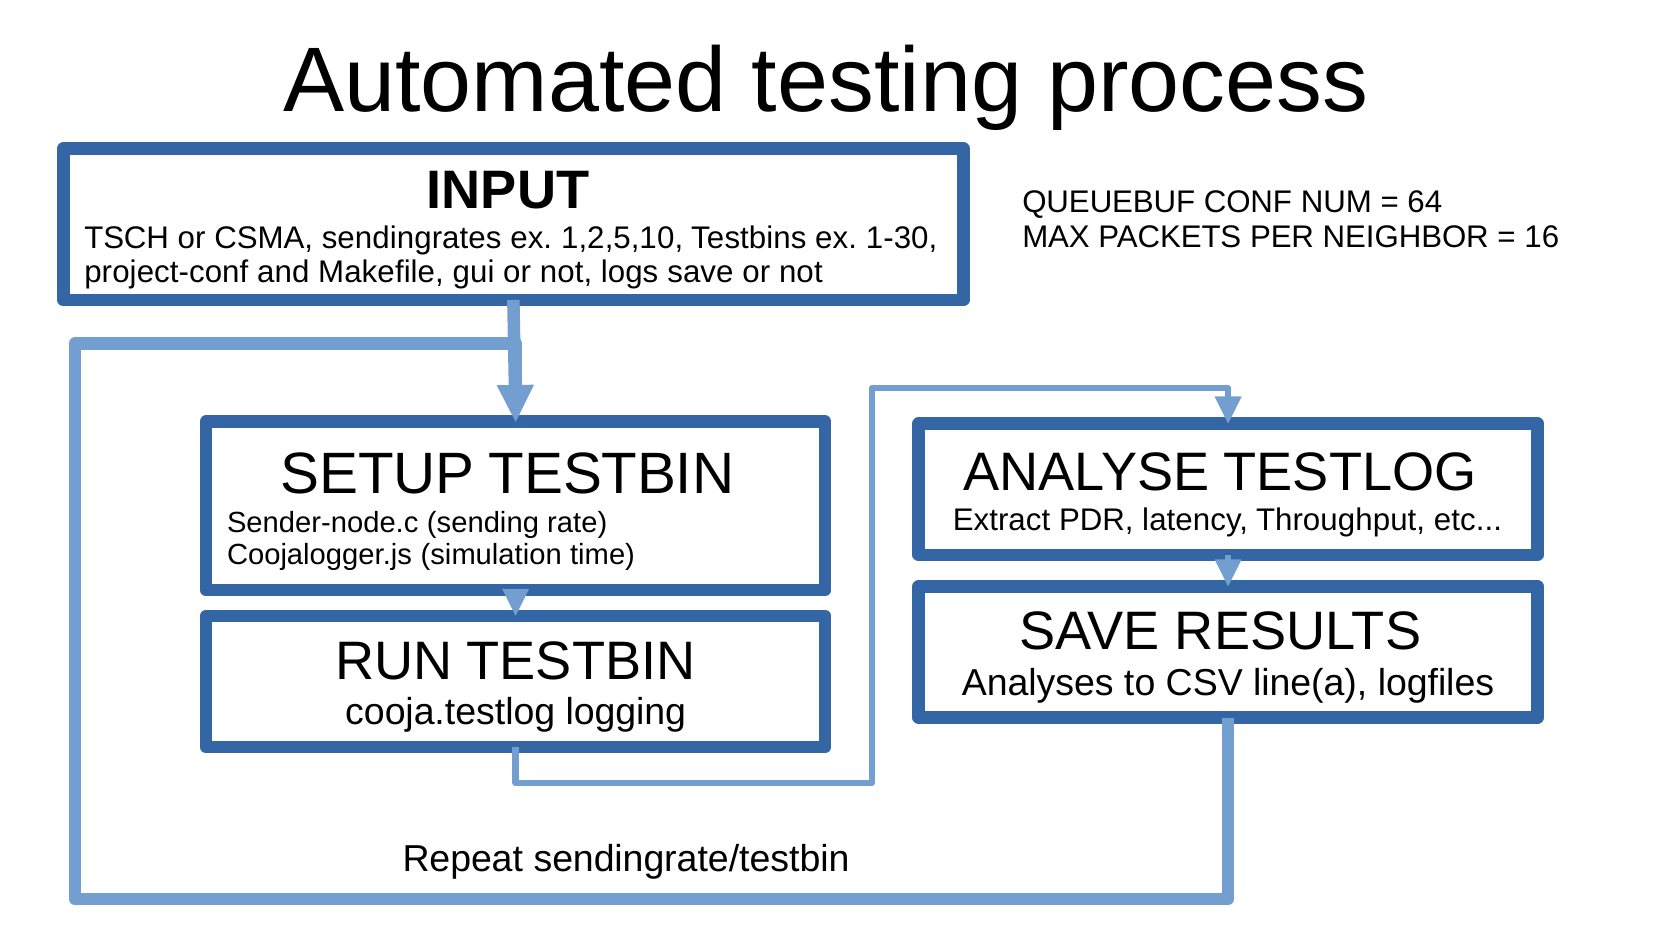

# Automated testing process
INPUT
TSCH or CSMA, sendingrates ex. 1,2,5,10, Testbins ex. 1-30, project-conf and Makefile, gui or not, logs save or not
QUEUEBUF CONF NUM = 64
MAX PACKETS PER NEIGHBOR = 16
SETUP TESTBIN
Sender-node.c (sending rate)
Coojalogger.js (simulation time)
ANALYSE TESTLOG
Extract PDR, latency, Throughput, etc...
SAVE RESULTS
Analyses to CSV line(a), logfiles
RUN TESTBIN cooja.testlog logging
Repeat sendingrate/testbin
END